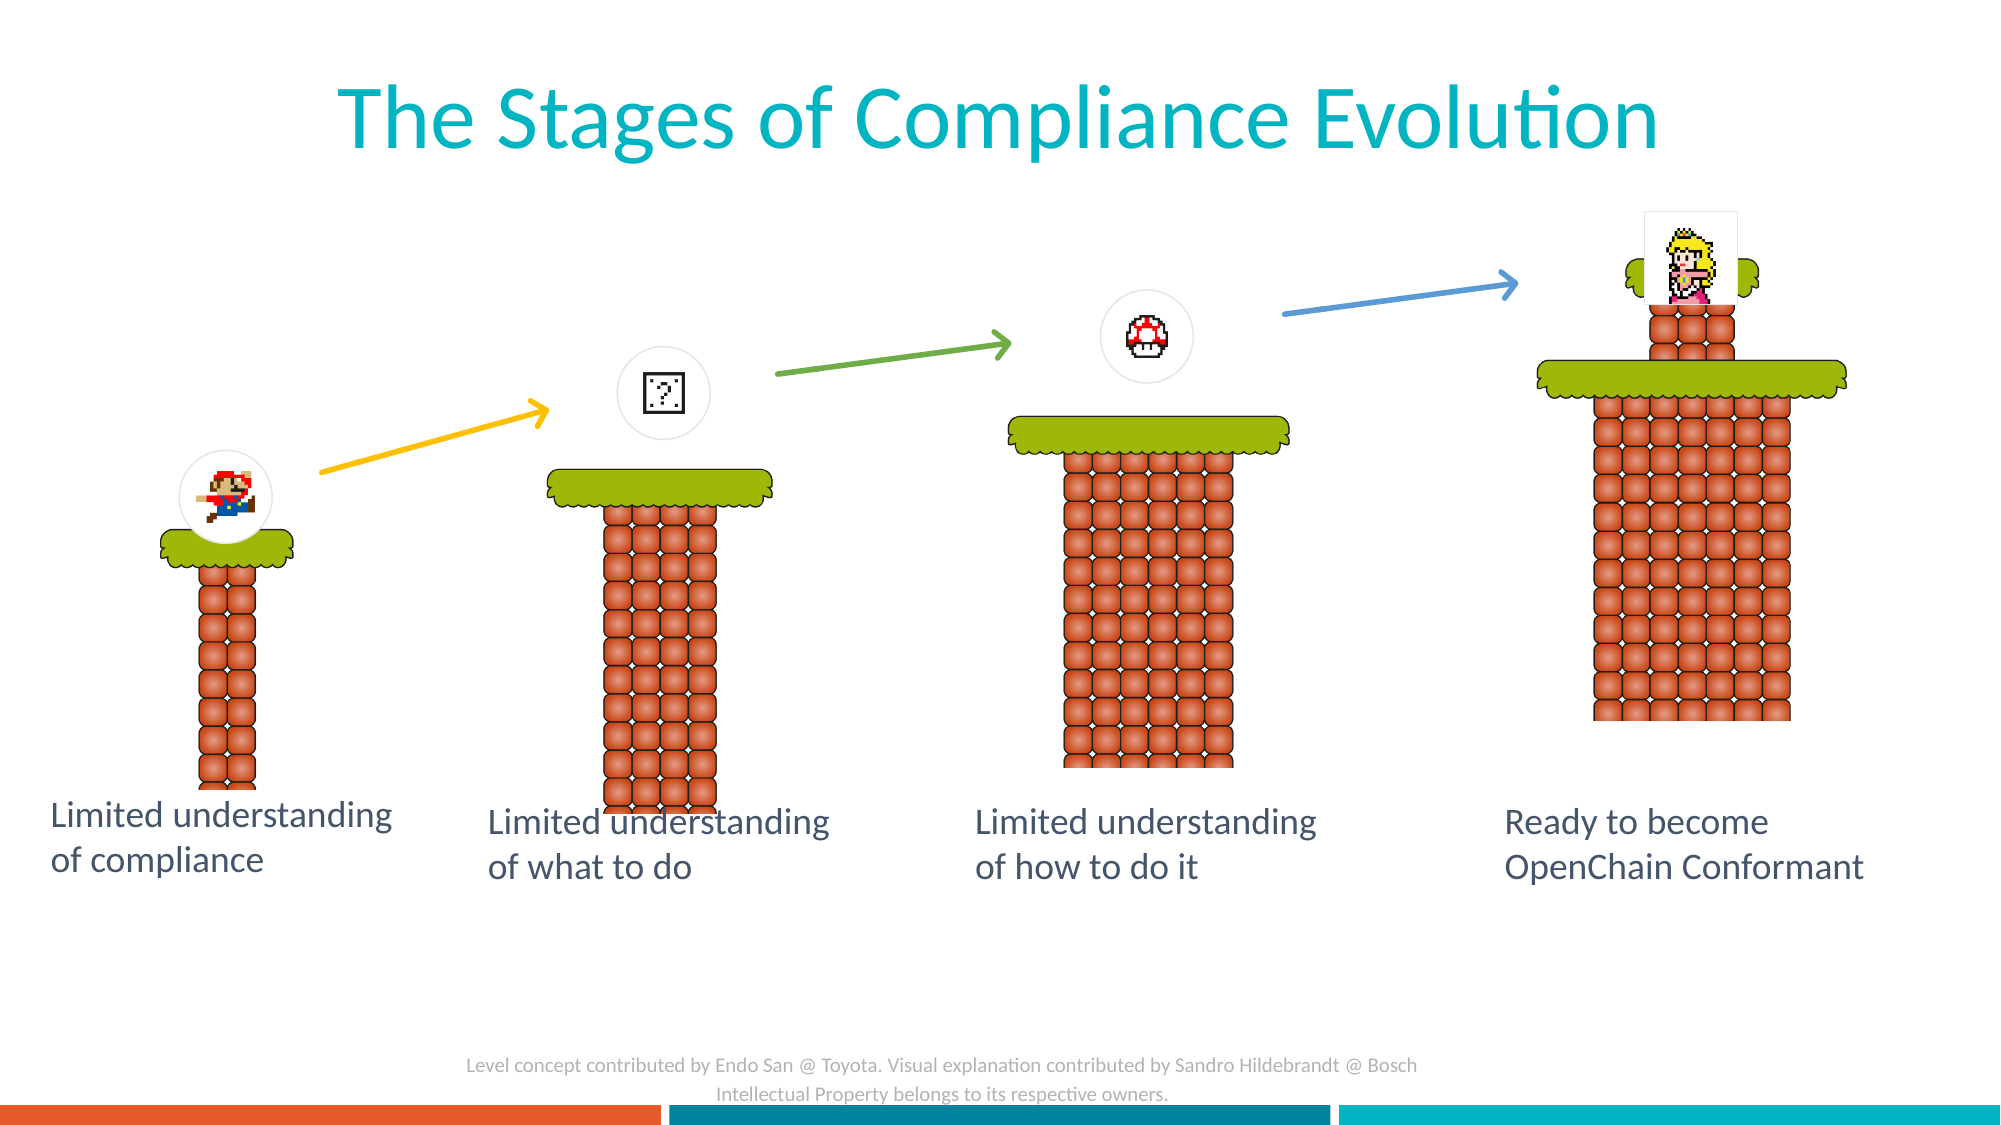

# The Stages of Compliance Evolution
Limited understanding of compliance
Limited understanding of what to do
Limited understanding of how to do it
Ready to become OpenChain Conformant
Level concept contributed by Endo San @ Toyota. Visual explanation contributed by Sandro Hildebrandt @ Bosch
Intellectual Property belongs to its respective owners.